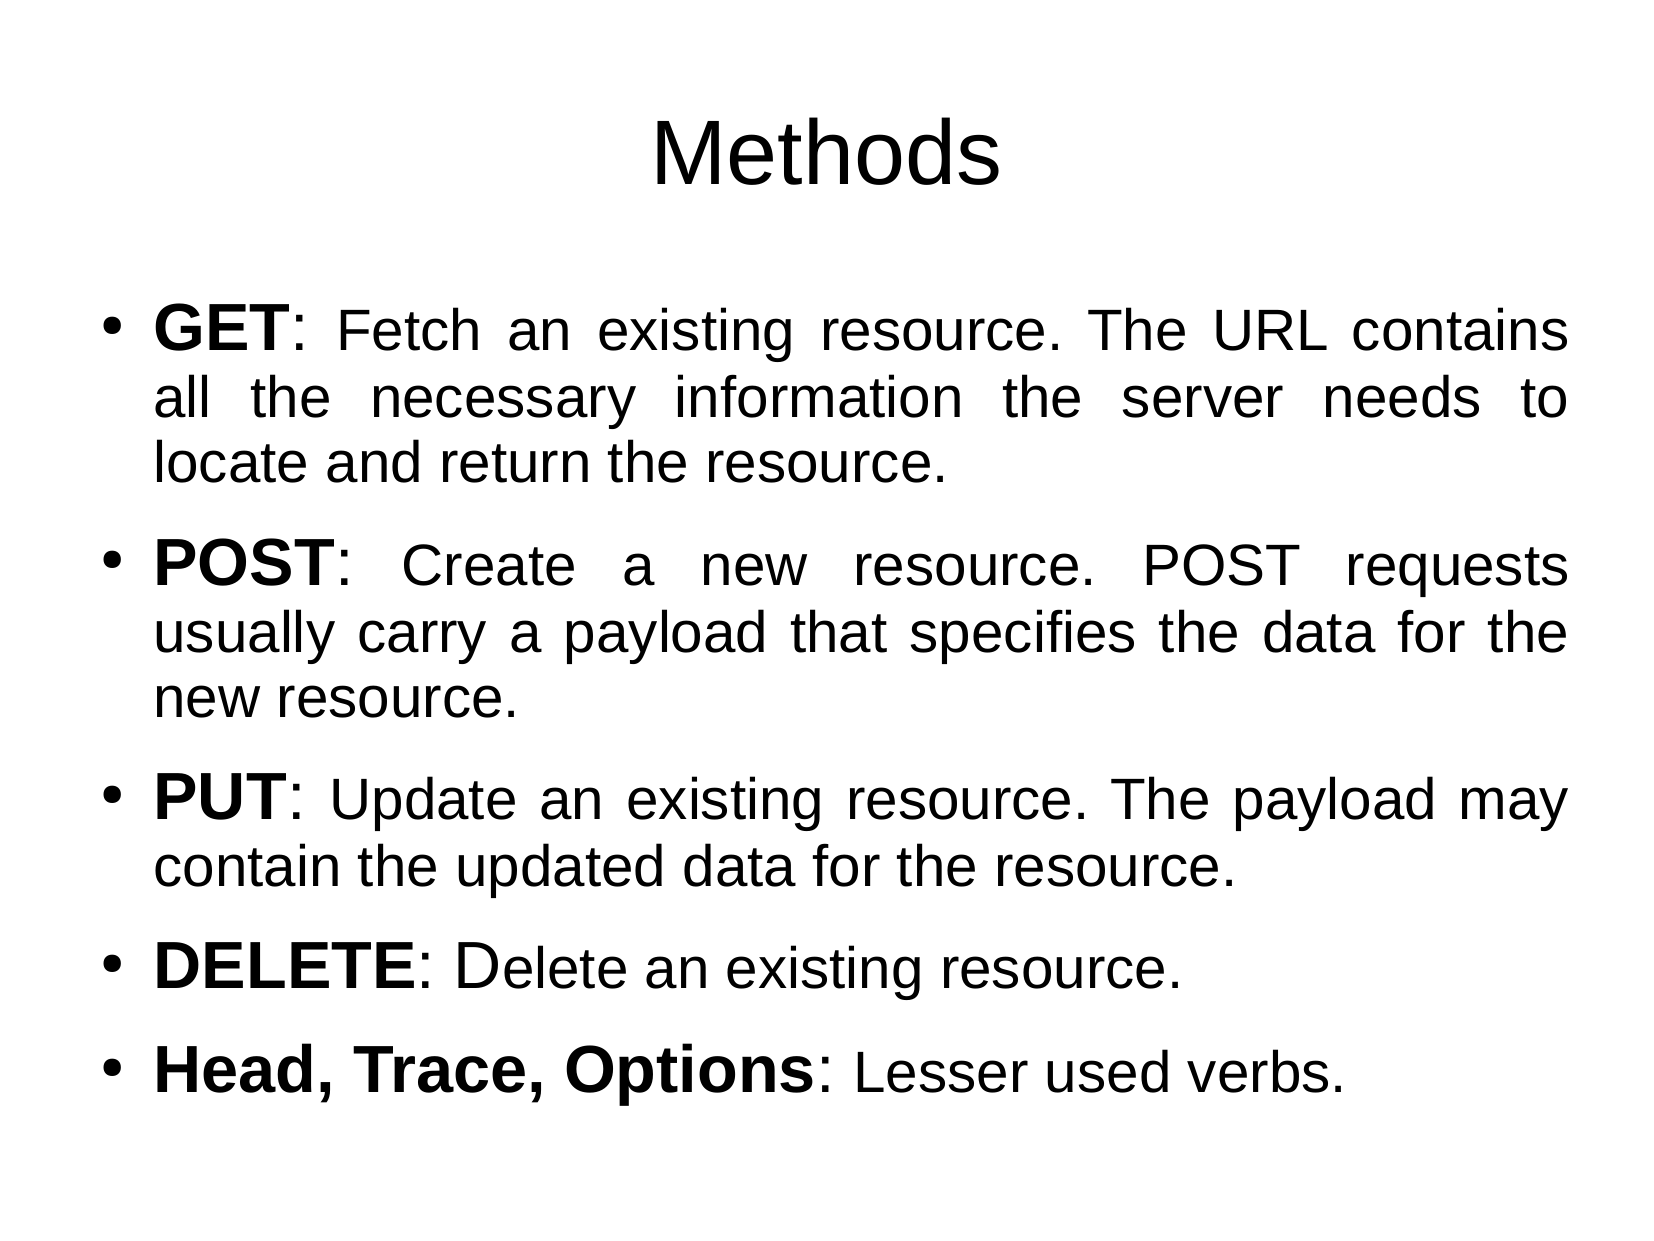

# Methods
GET: Fetch an existing resource. The URL contains all the necessary information the server needs to locate and return the resource.
POST: Create a new resource. POST requests usually carry a payload that specifies the data for the new resource.
PUT: Update an existing resource. The payload may contain the updated data for the resource.
DELETE: Delete an existing resource.
Head, Trace, Options: Lesser used verbs.